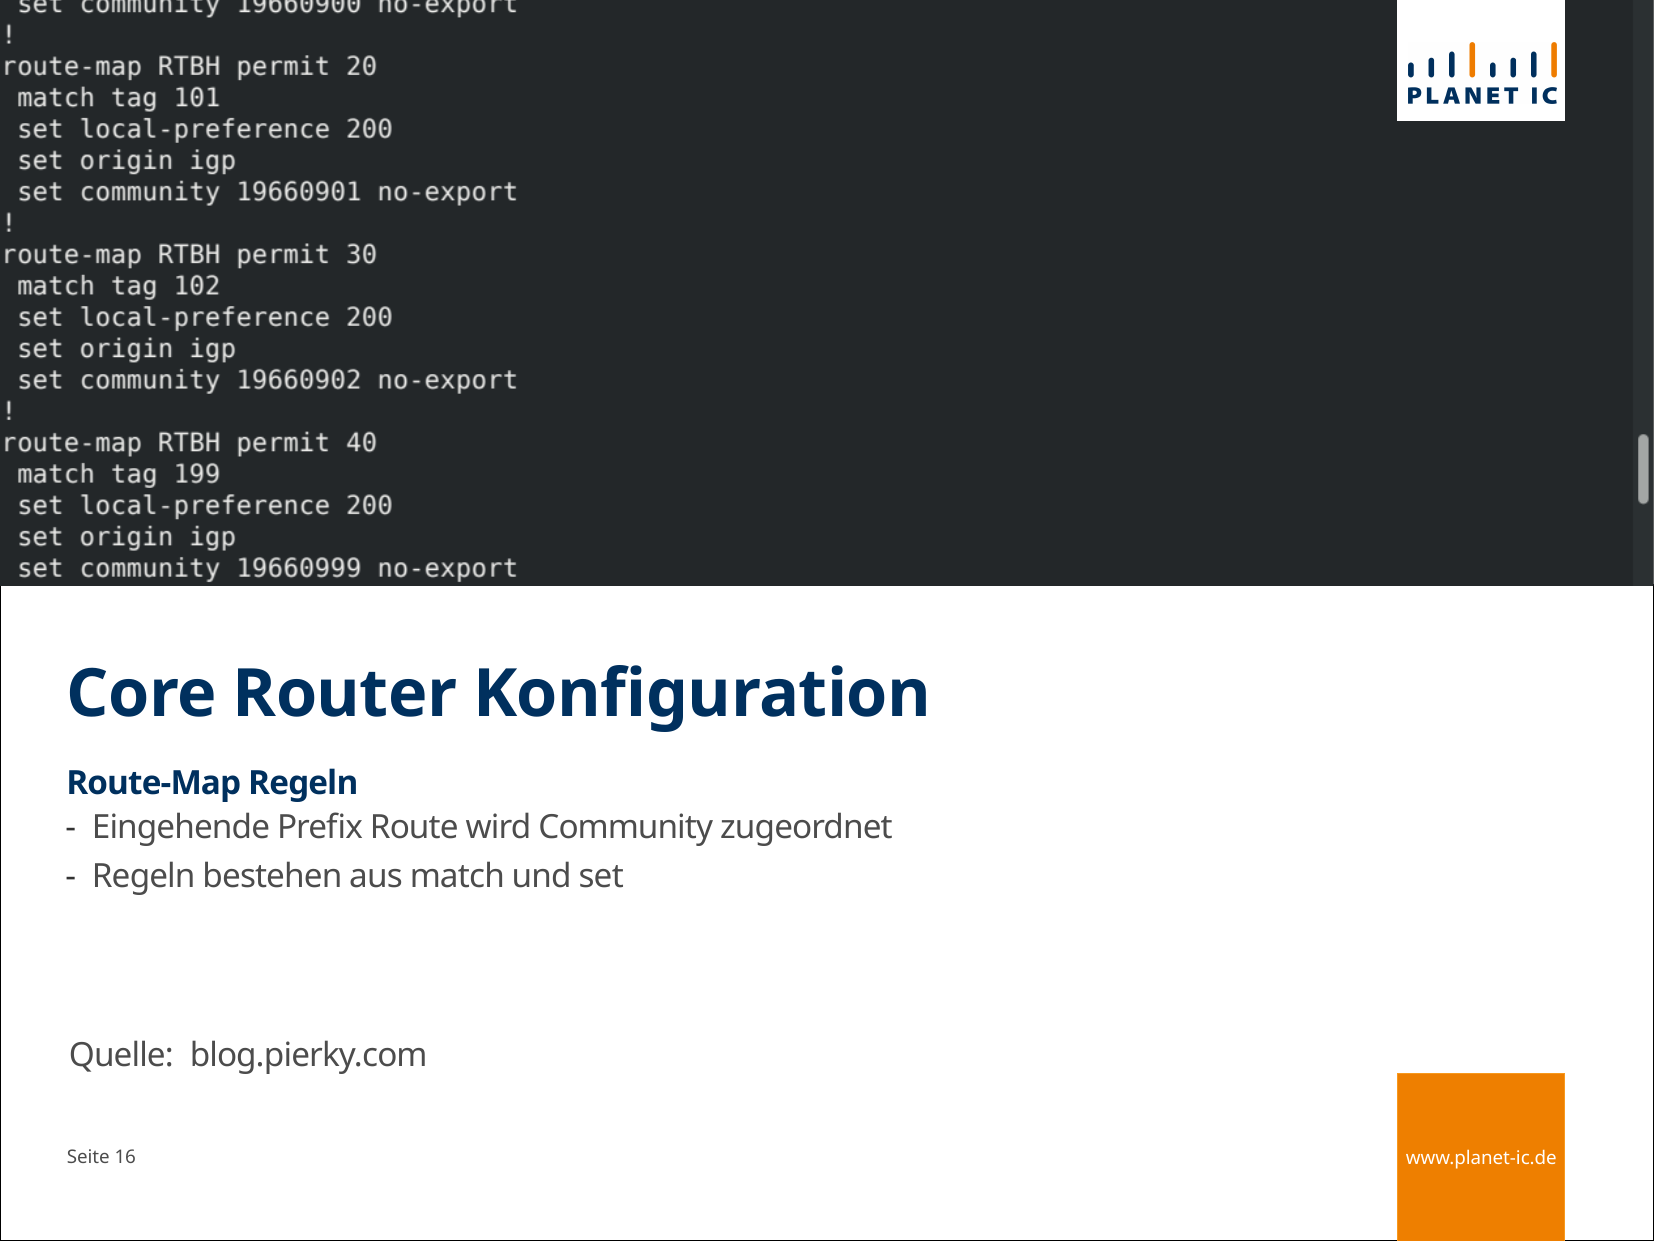

Core Router Konfiguration
Route-Map Regeln
Eingehende Prefix Route wird Community zugeordnet
Regeln bestehen aus match und set
Quelle: blog.pierky.com